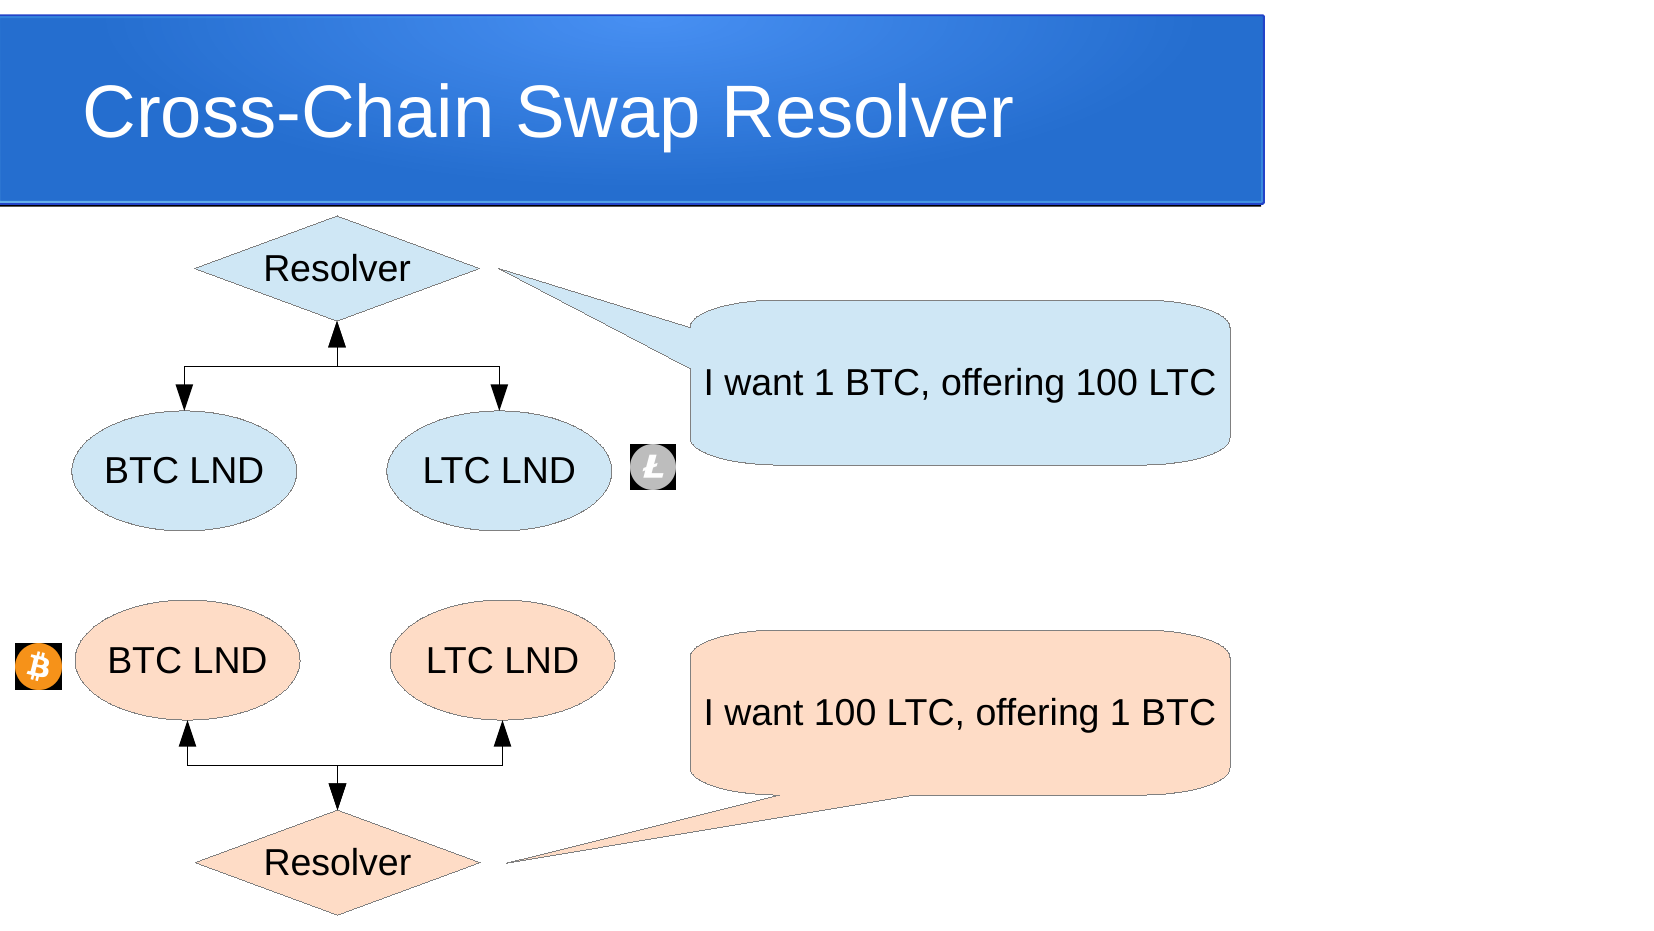

# Cross-Chain Swap Resolver
Resolver
I want 1 BTC, offering 100 LTC
BTC LND
LTC LND
BTC LND
LTC LND
I want 100 LTC, offering 1 BTC
Resolver